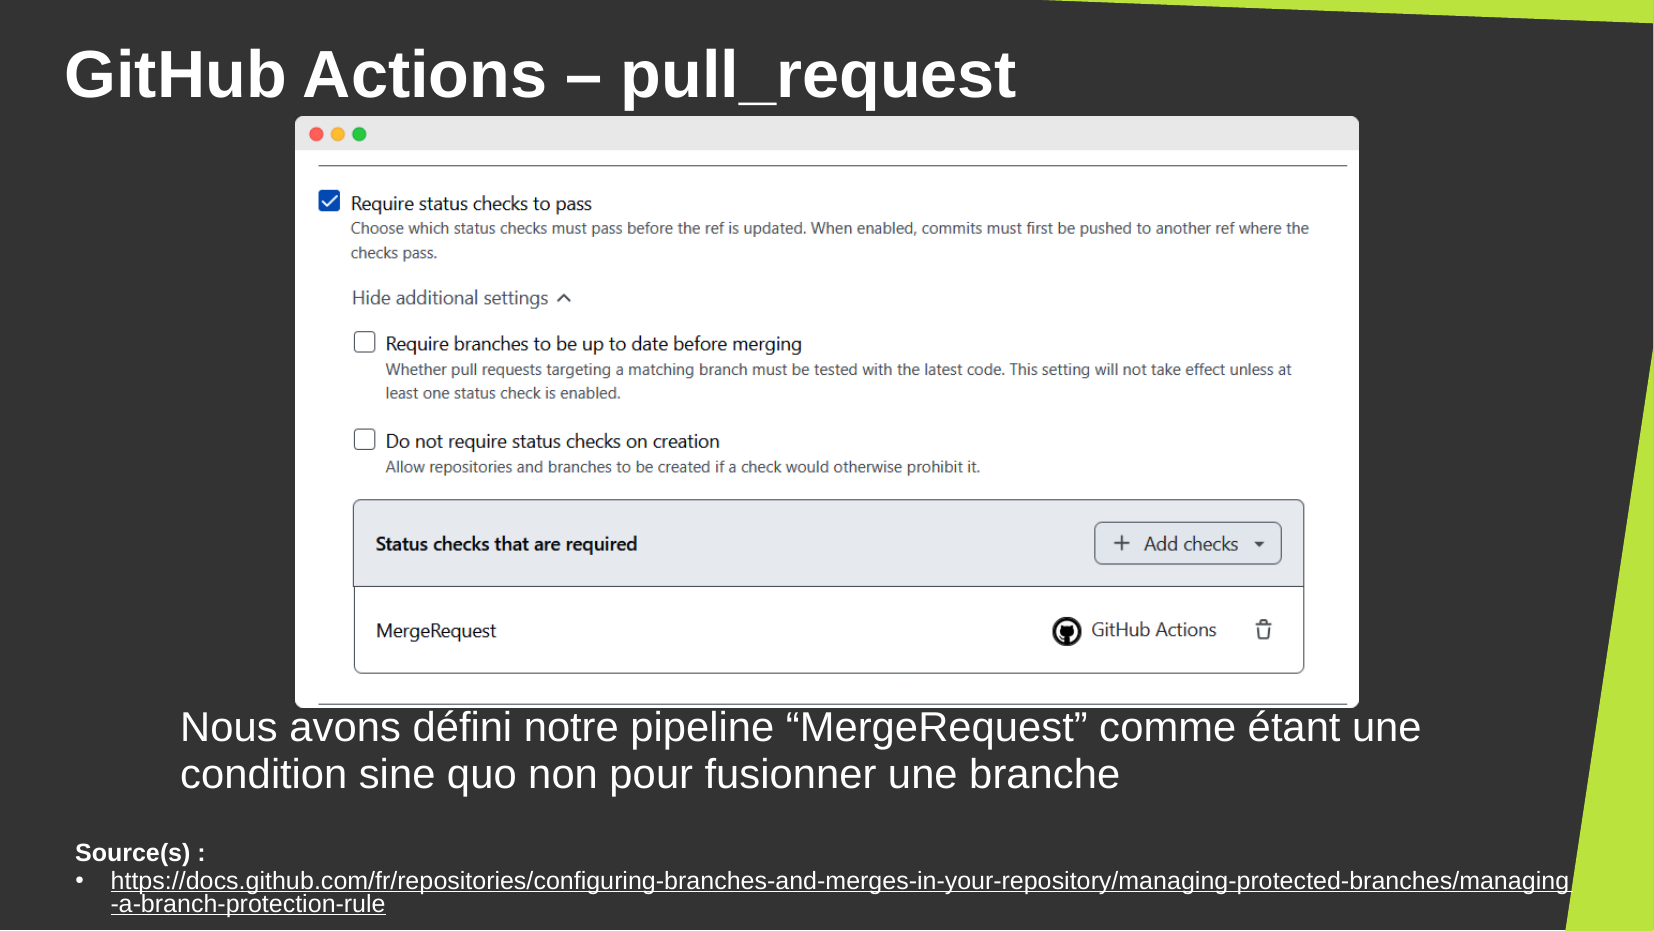

# GitHub Actions – pull_request
Nous avons défini notre pipeline “MergeRequest” comme étant une condition sine quo non pour fusionner une branche
Source(s) :
https://docs.github.com/fr/repositories/configuring-branches-and-merges-in-your-repository/managing-protected-branches/managing-a-branch-protection-rule